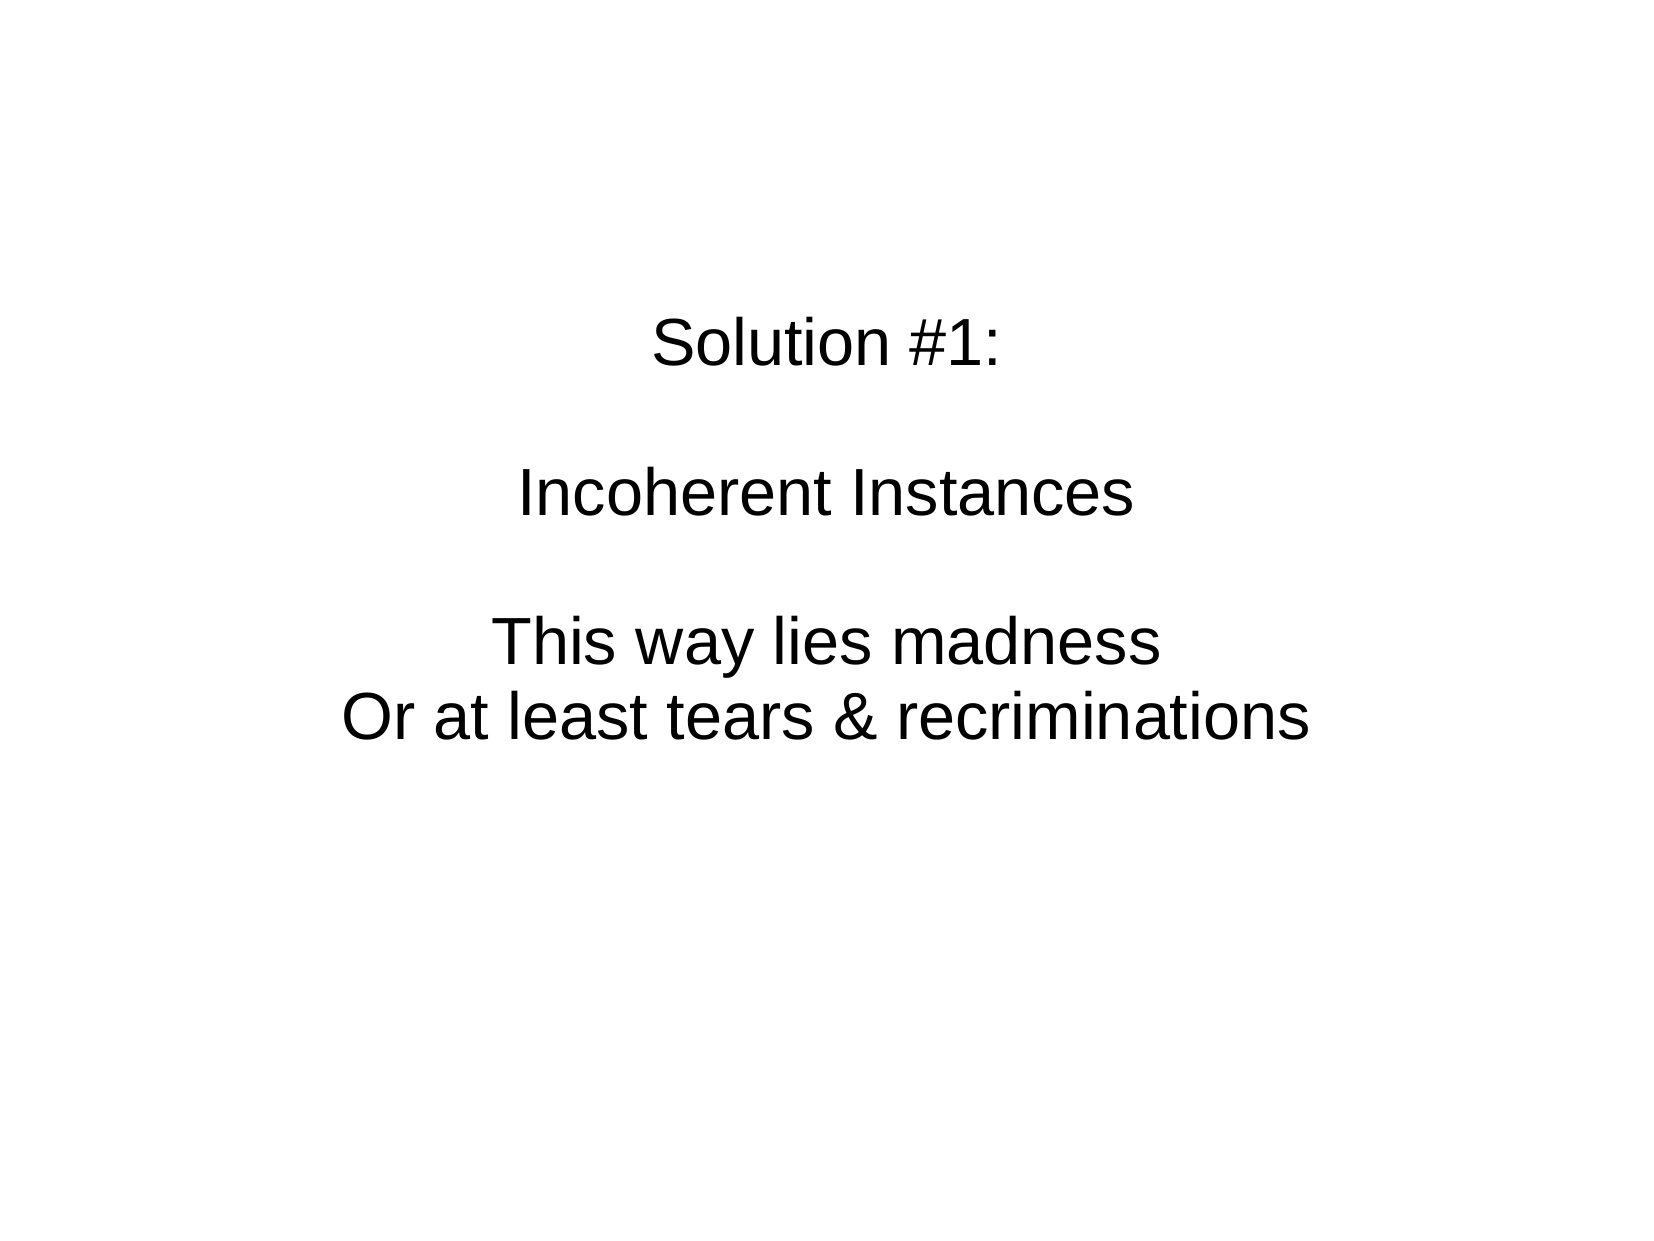

# Solution #1:
Incoherent Instances
This way lies madness
Or at least tears & recriminations